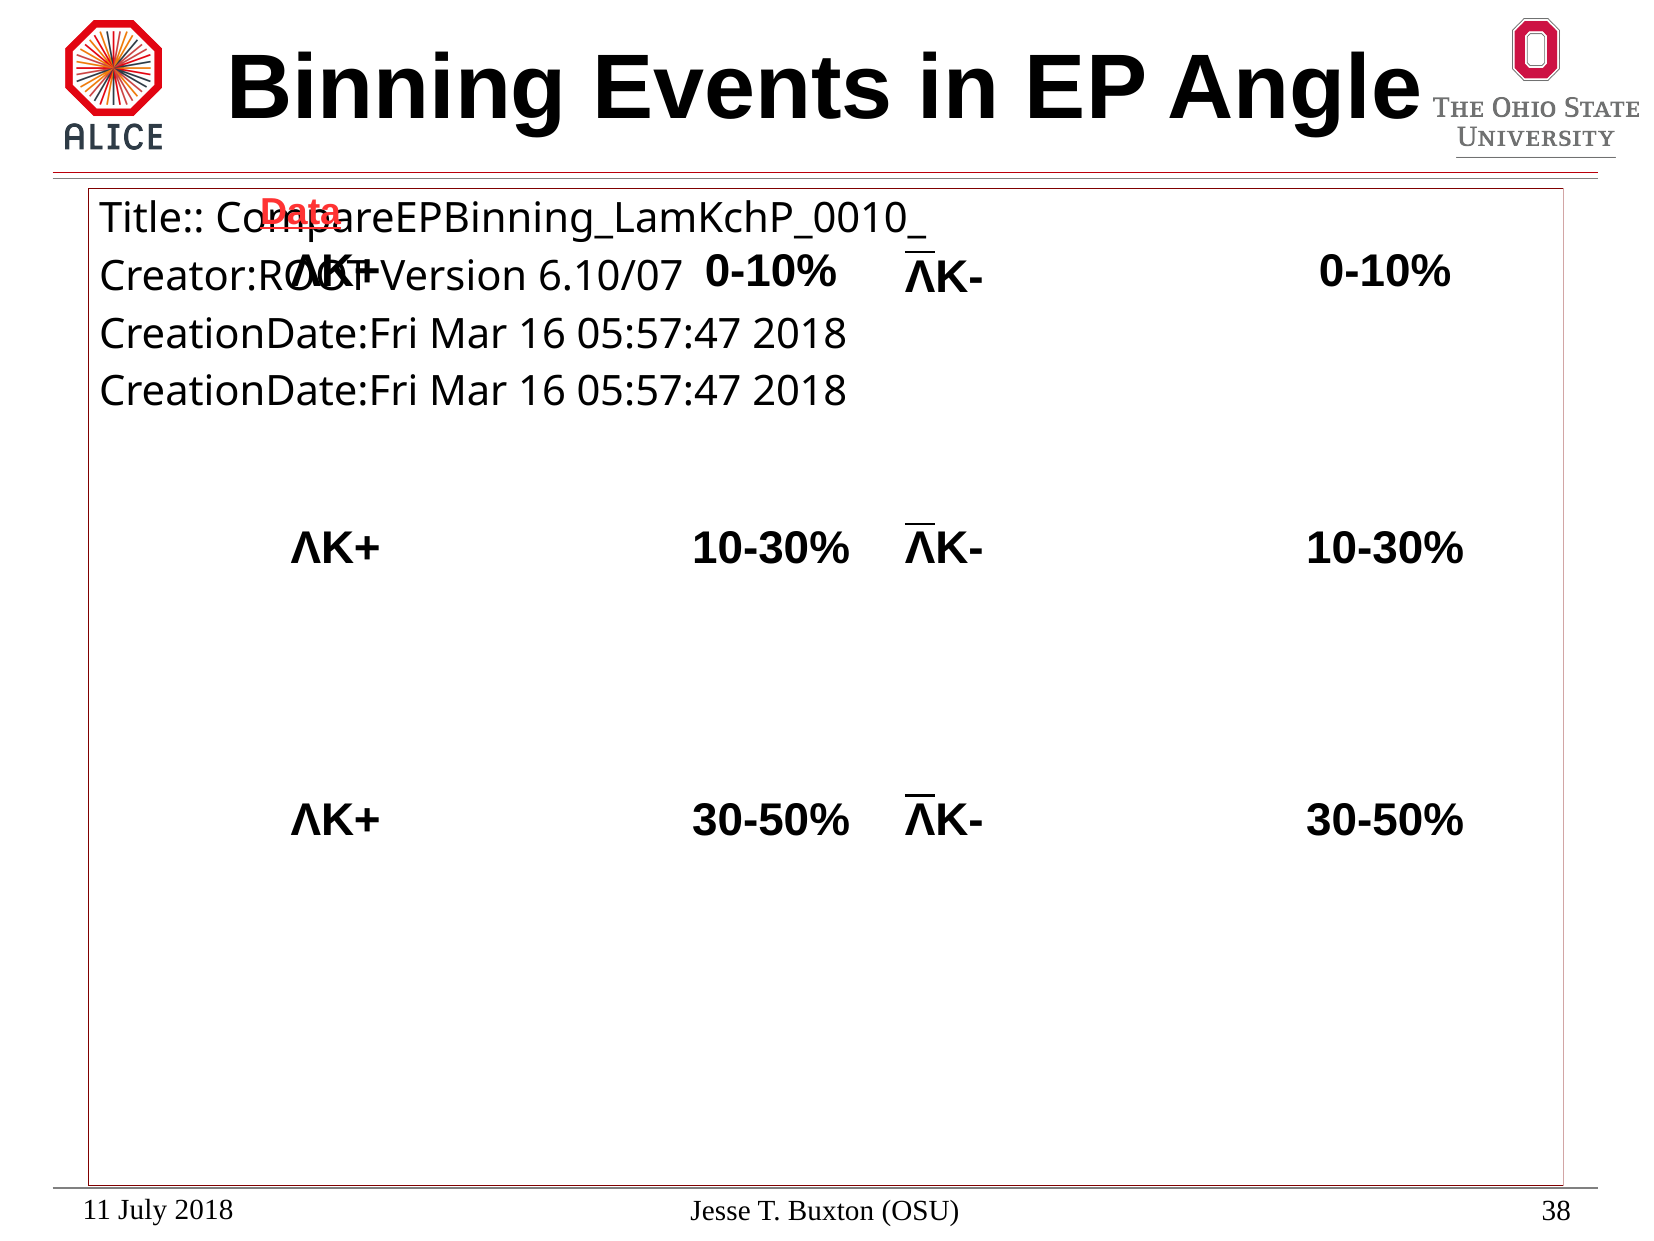

# Binning Events in EP Angle
Data
ΛK+
0-10%
0-10%
ΛK-
ΛK+
ΛK-
10-30%
10-30%
ΛK+
ΛK-
30-50%
30-50%
11 July 2018
Jesse T. Buxton (OSU)
38